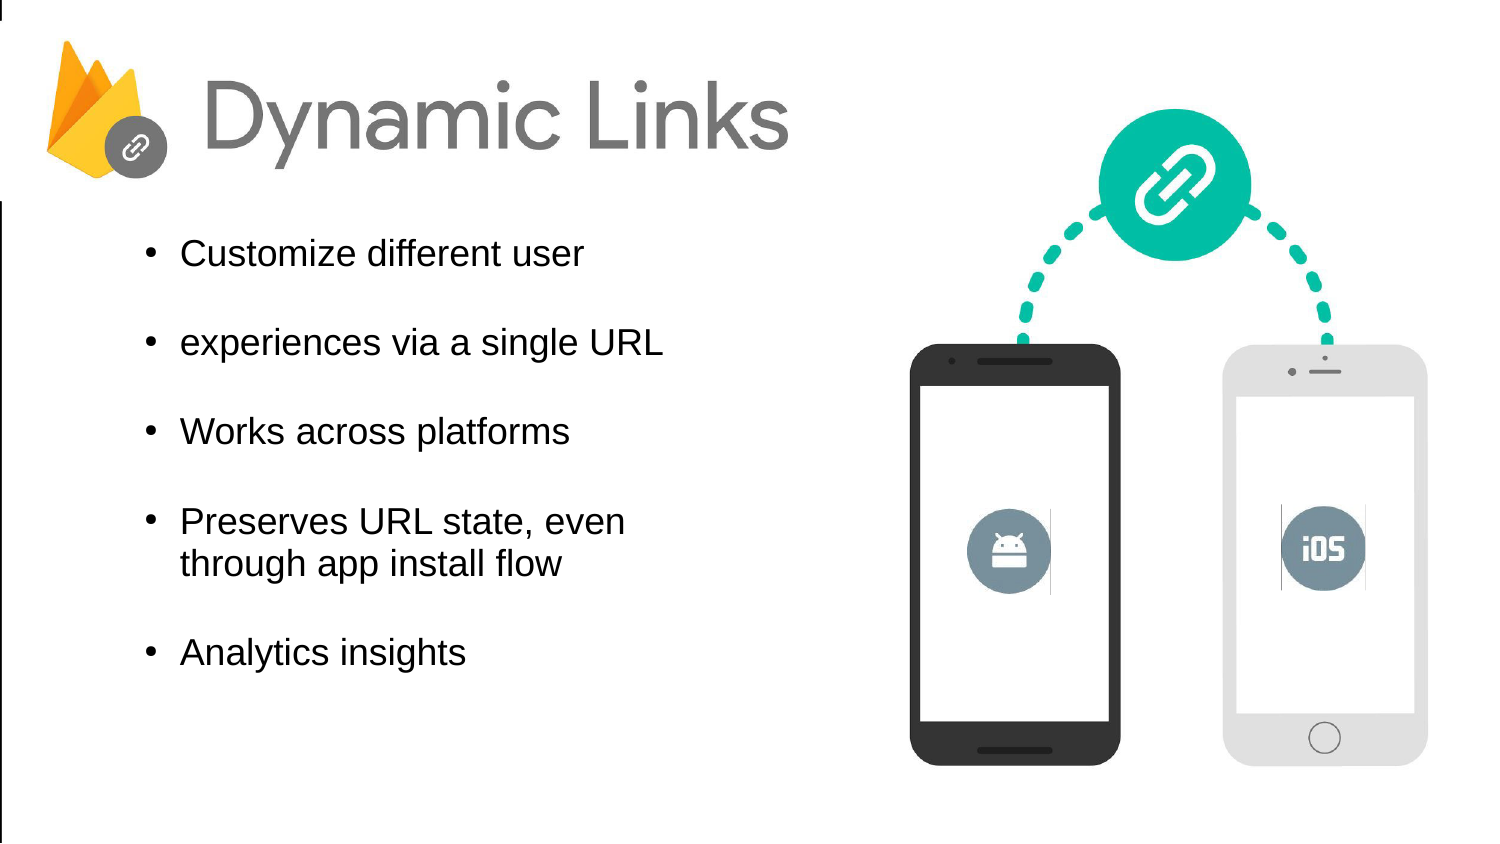

Customize different user
experiences via a single URL
Works across platforms
Preserves URL state, even through app install flow
Analytics insights